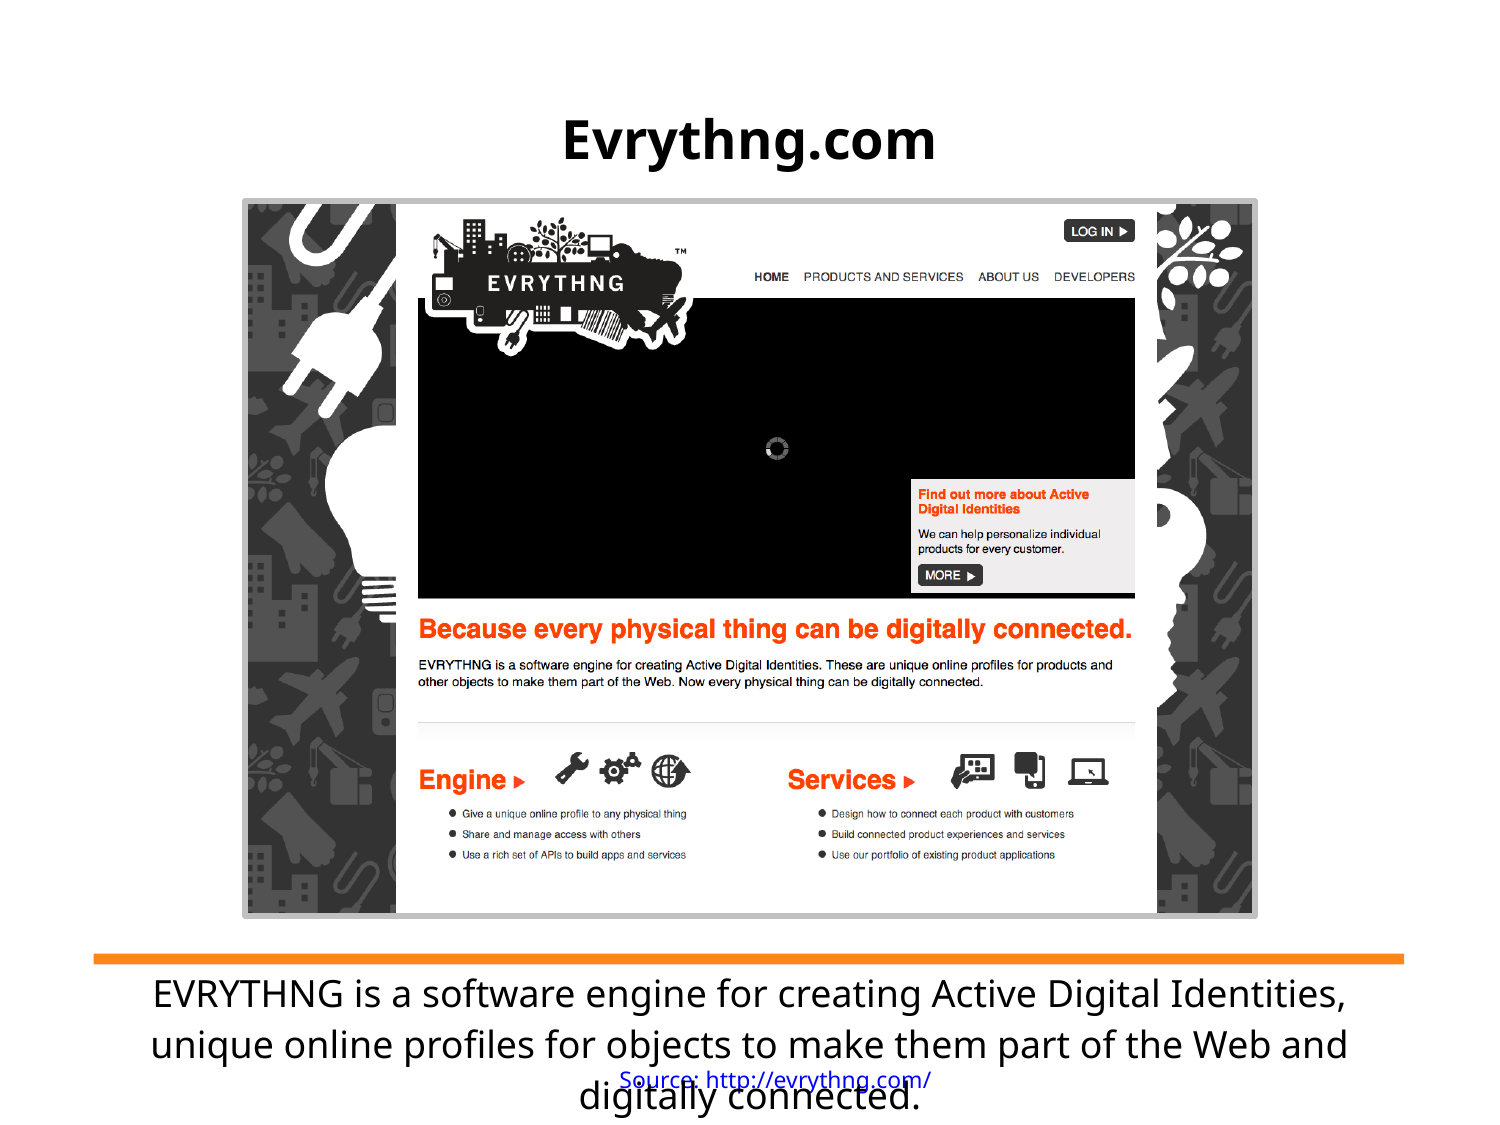

# Evrythng.com
EVRYTHNG is a software engine for creating Active Digital Identities, unique online profiles for objects to make them part of the Web and digitally connected.
Source: http://evrythng.com/